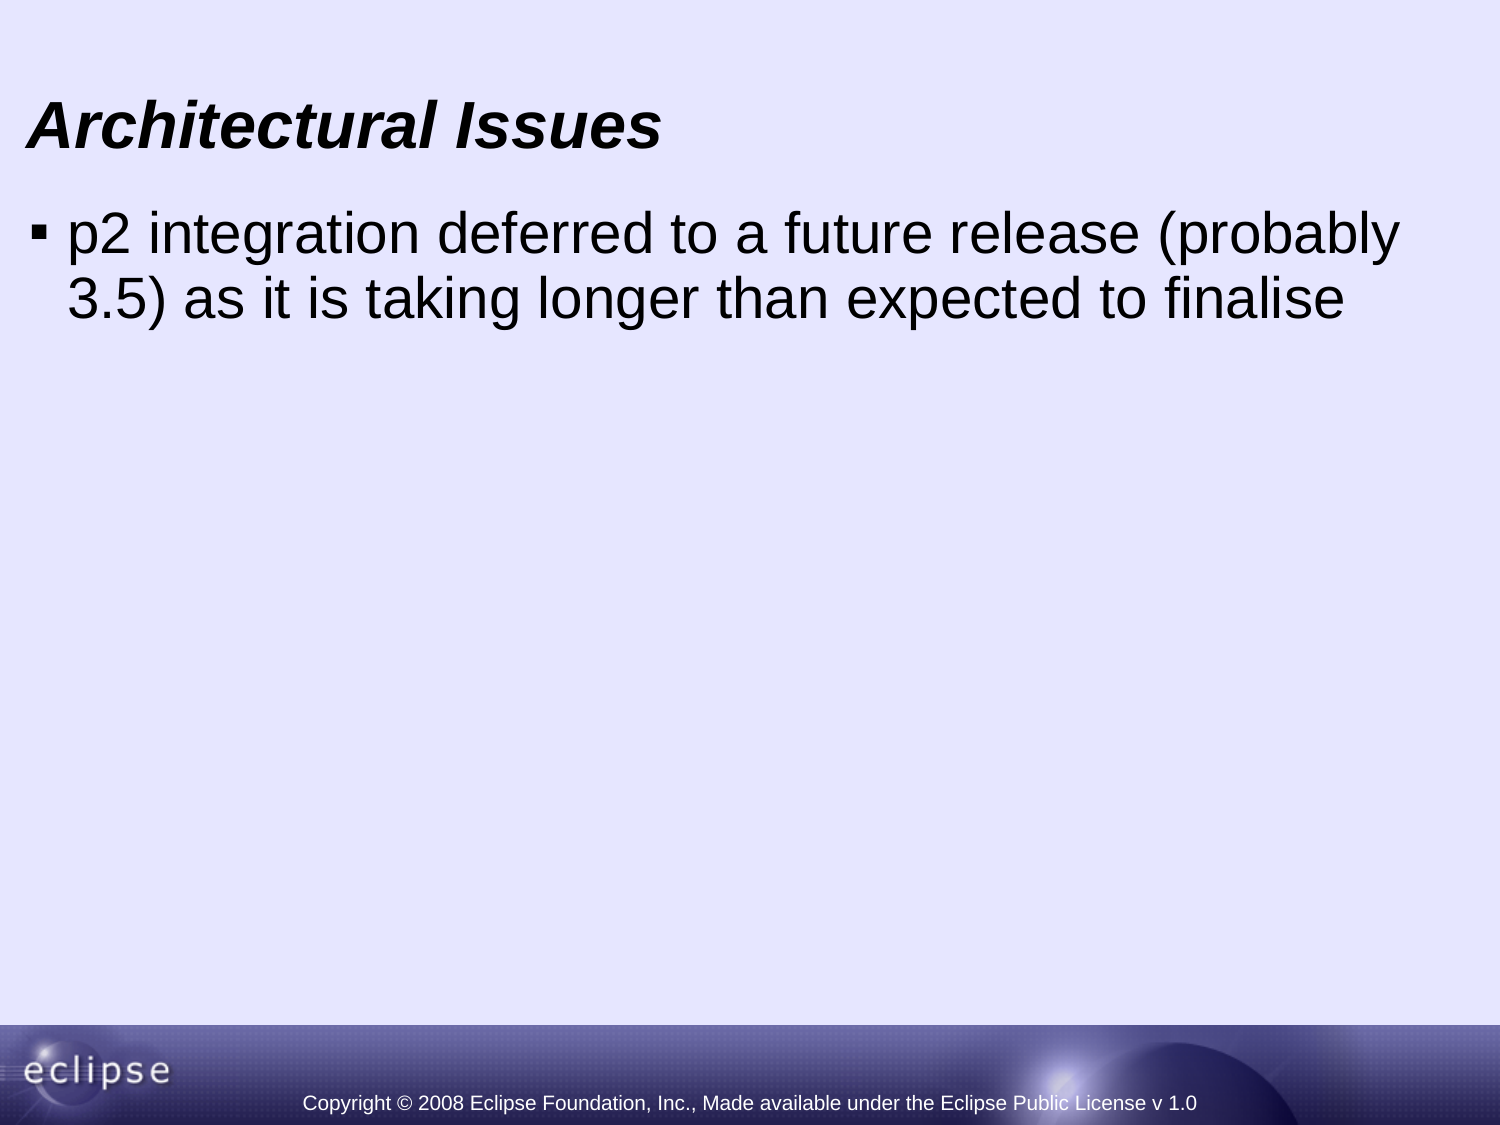

# Architectural Issues
p2 integration deferred to a future release (probably 3.5) as it is taking longer than expected to finalise